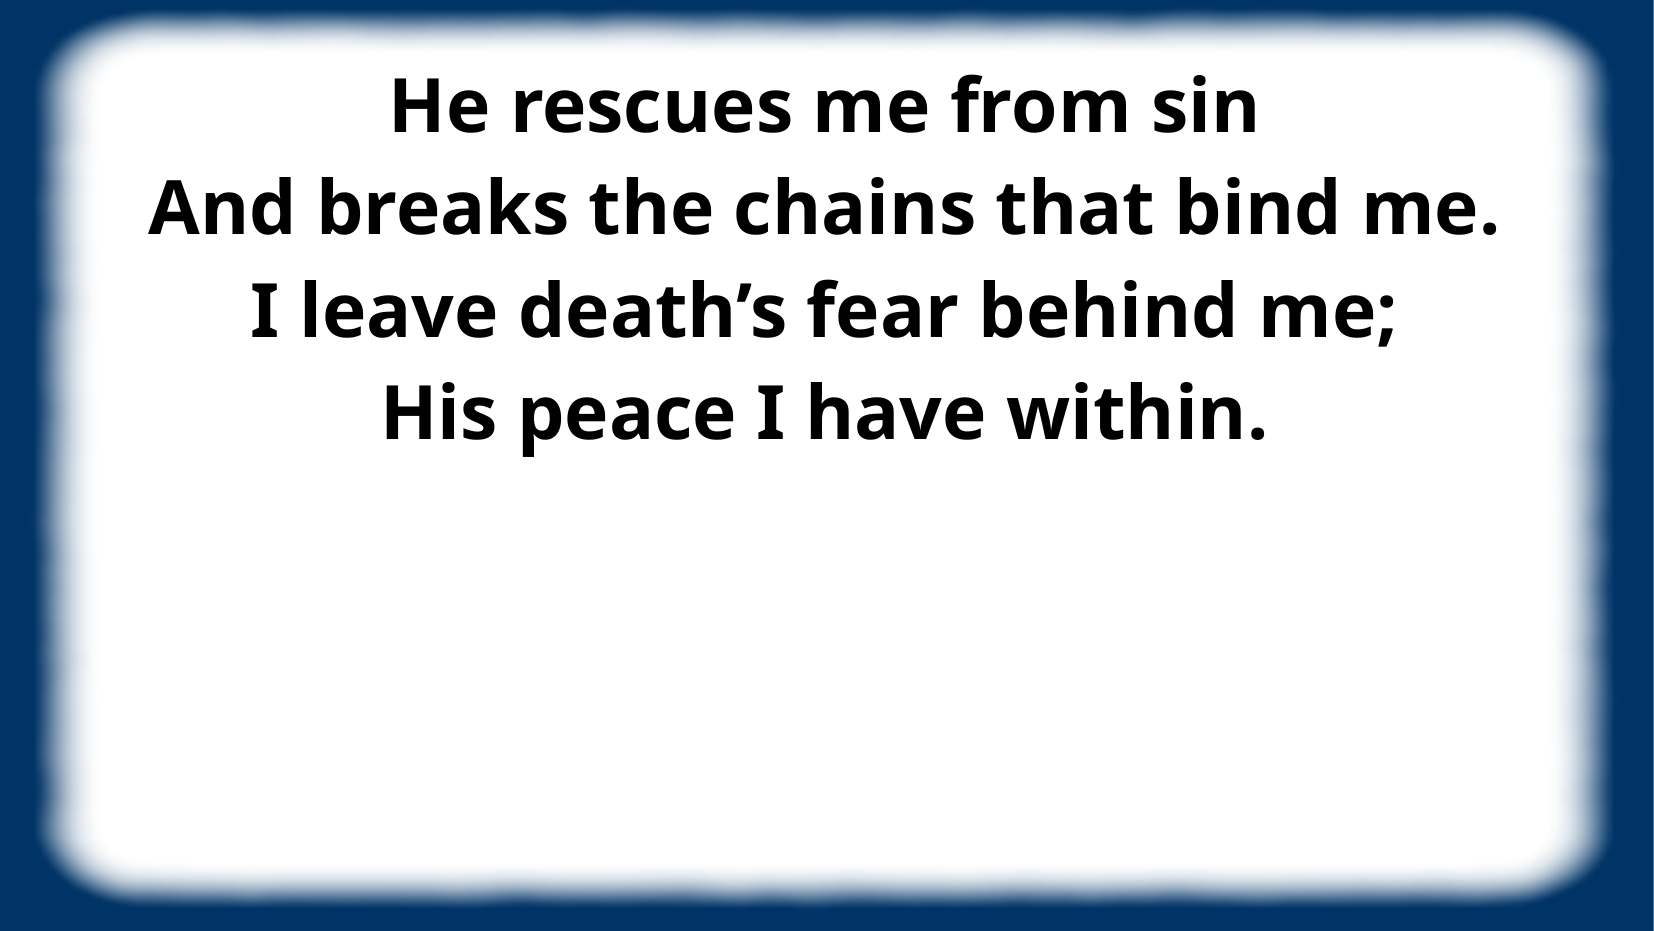

He rescues me from sin
And breaks the chains that bind me.
I leave death’s fear behind me;
His peace I have within.